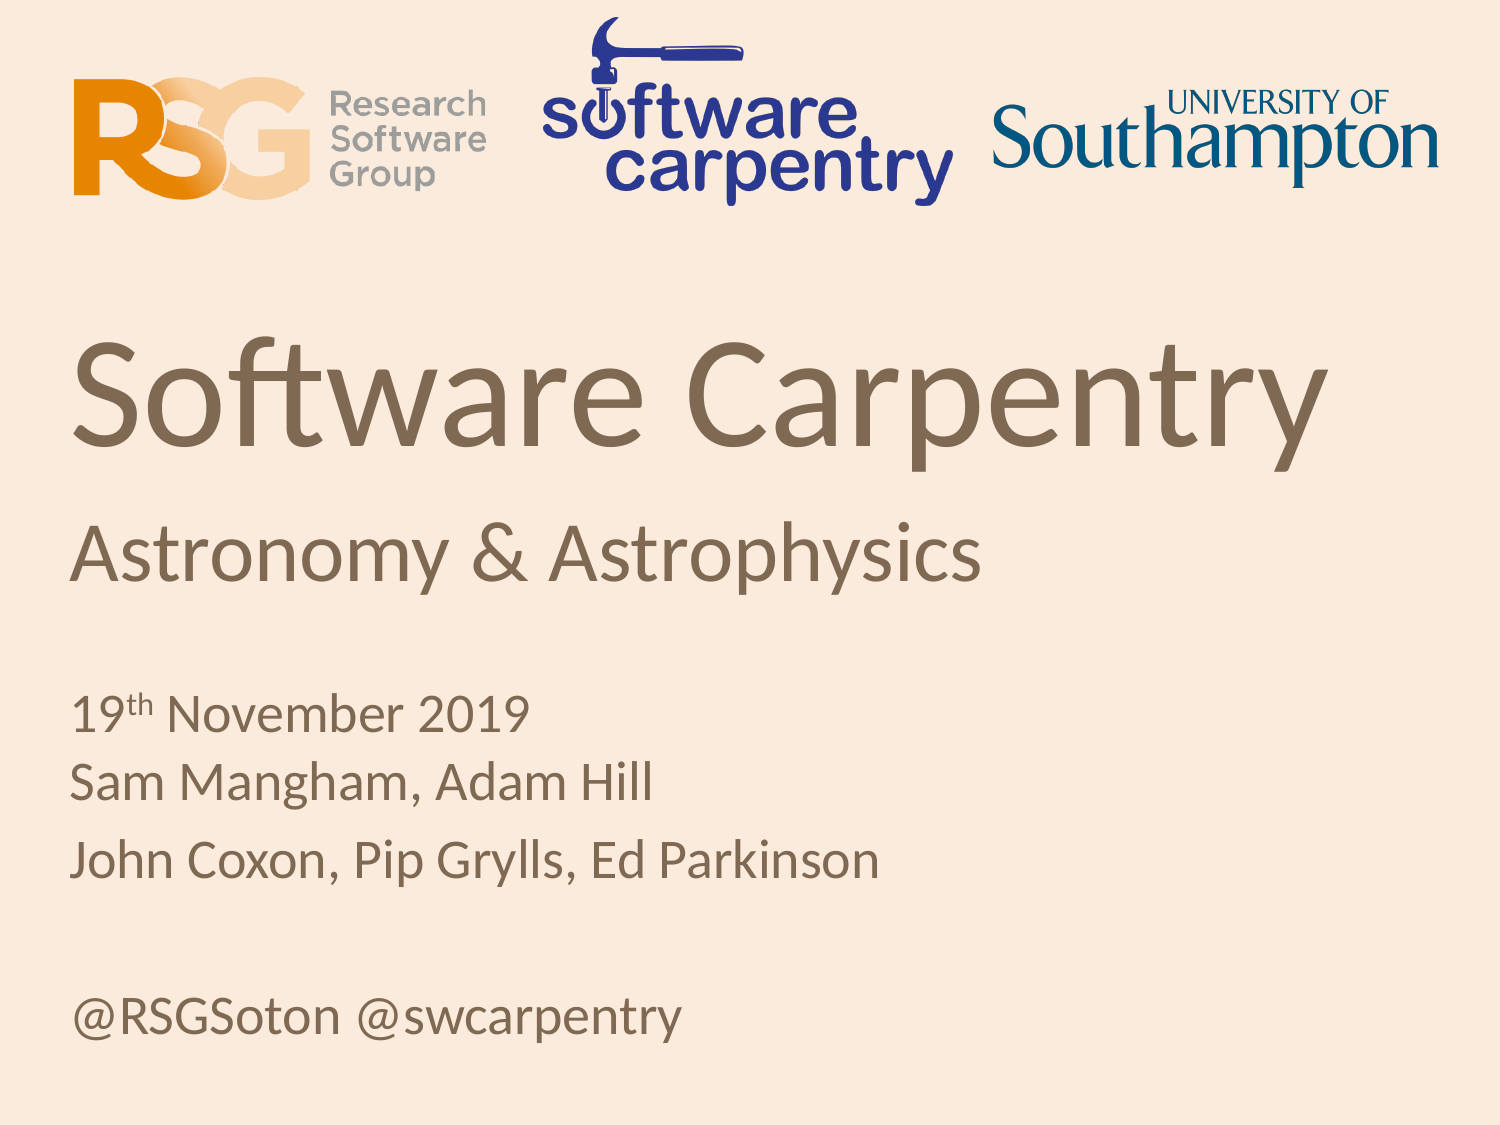

# Software Carpentry
Astronomy & Astrophysics
19th November 2019
Sam Mangham, Adam Hill
John Coxon, Pip Grylls, Ed Parkinson
@RSGSoton @swcarpentry